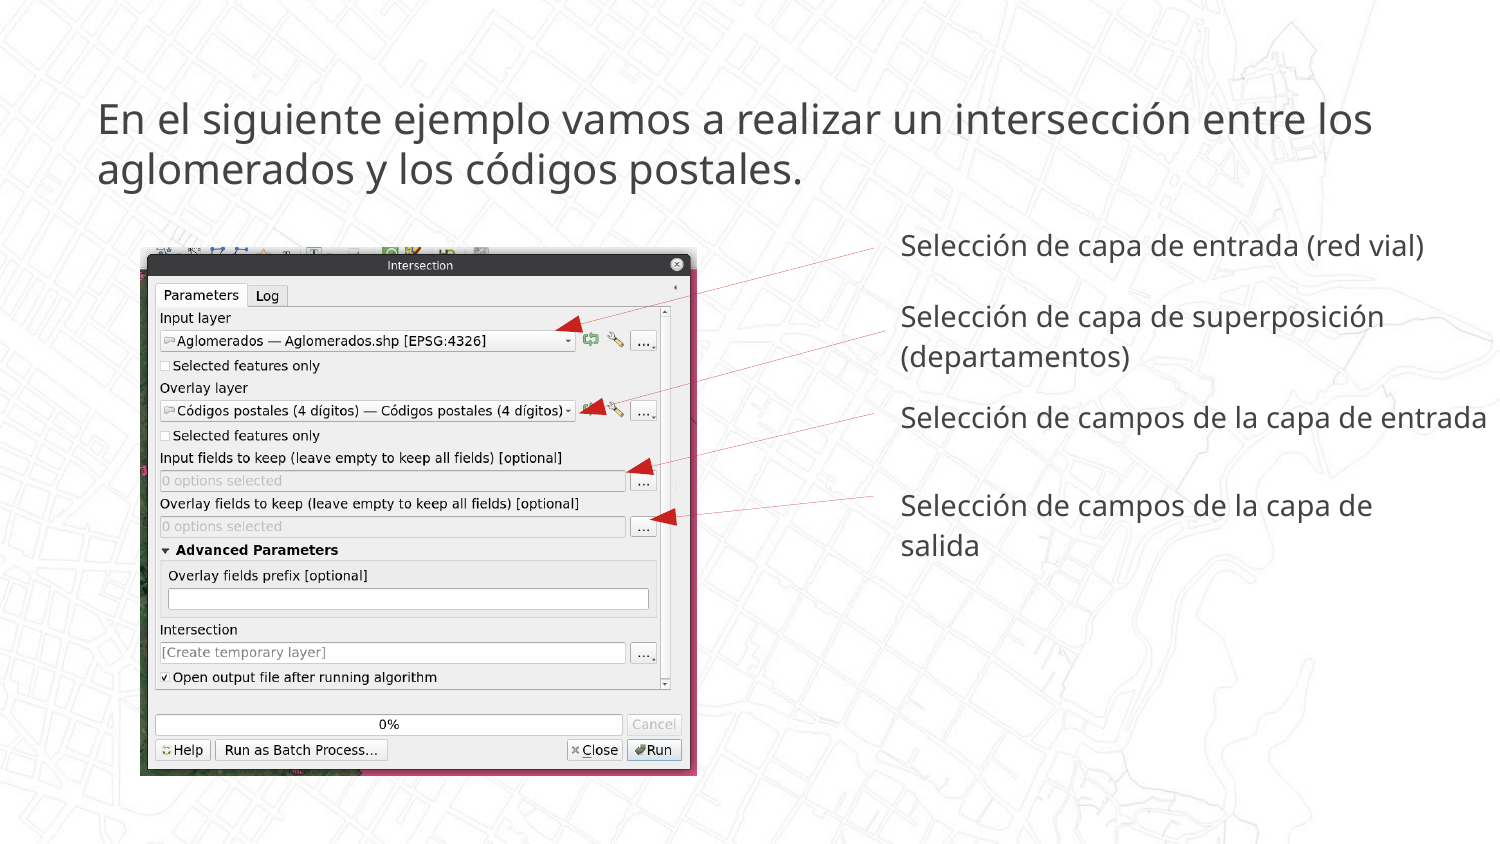

En el siguiente ejemplo vamos a realizar un intersección entre los aglomerados y los códigos postales.
Selección de capa de entrada (red vial)
Selección de capa de superposición (departamentos)
Selección de campos de la capa de entrada
Selección de campos de la capa de salida